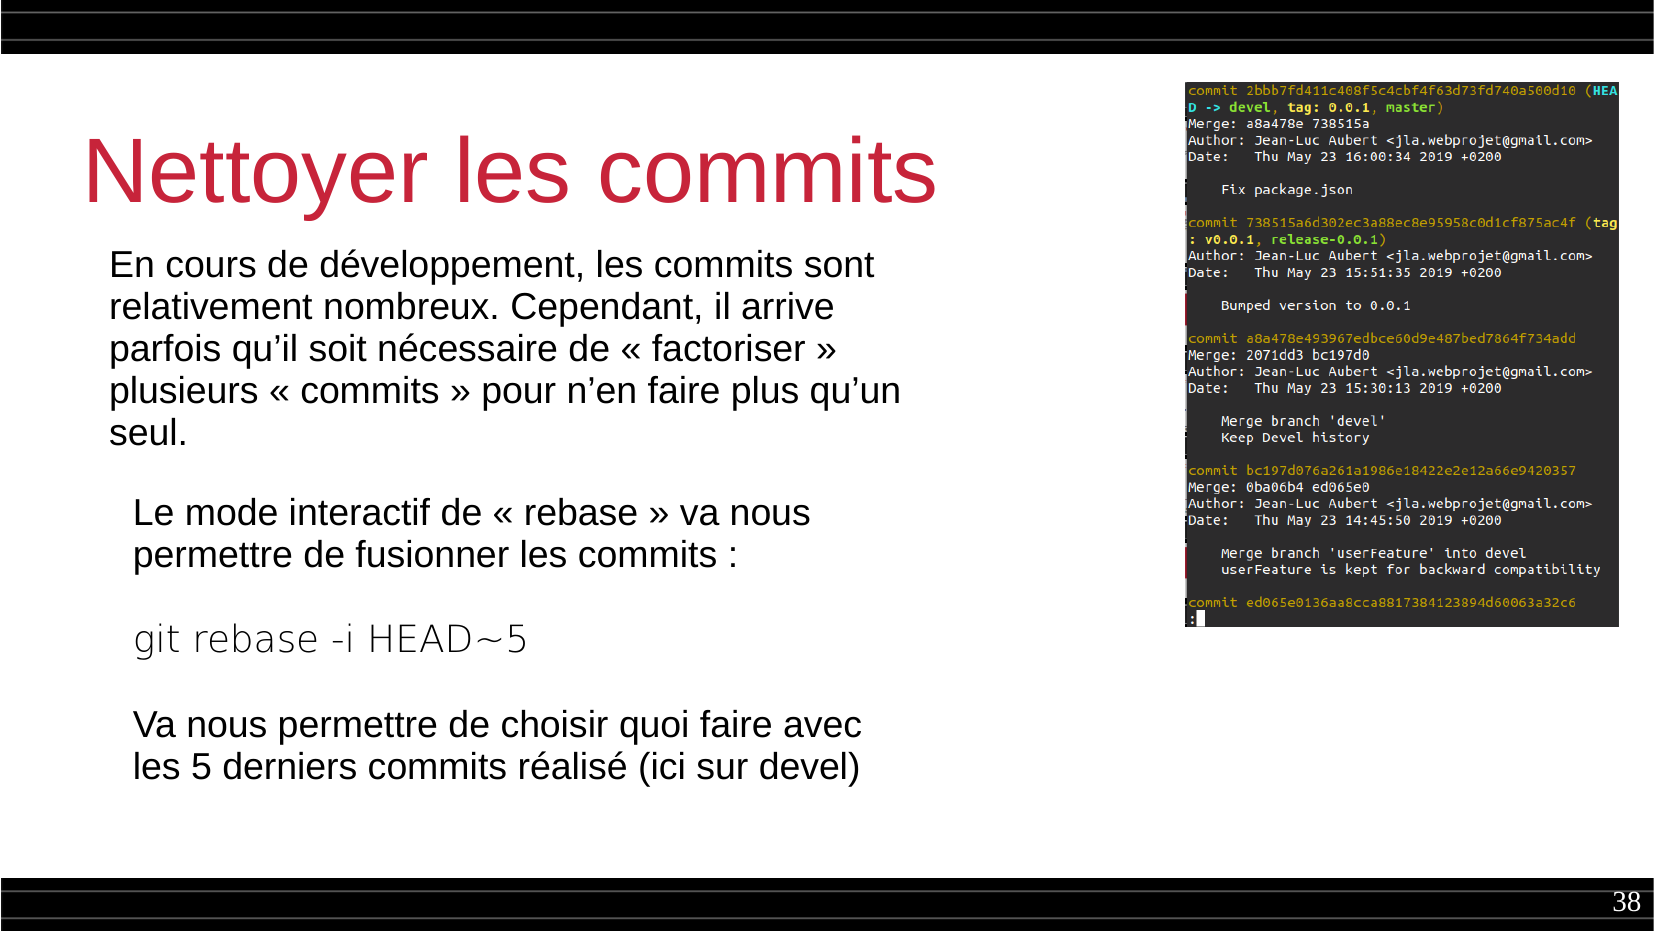

# Nettoyer les commits
En cours de développement, les commits sont relativement nombreux. Cependant, il arrive parfois qu’il soit nécessaire de « factoriser » plusieurs « commits » pour n’en faire plus qu’un seul.
Le mode interactif de « rebase » va nous permettre de fusionner les commits :
git rebase -i HEAD~5
Va nous permettre de choisir quoi faire avec les 5 derniers commits réalisé (ici sur devel)